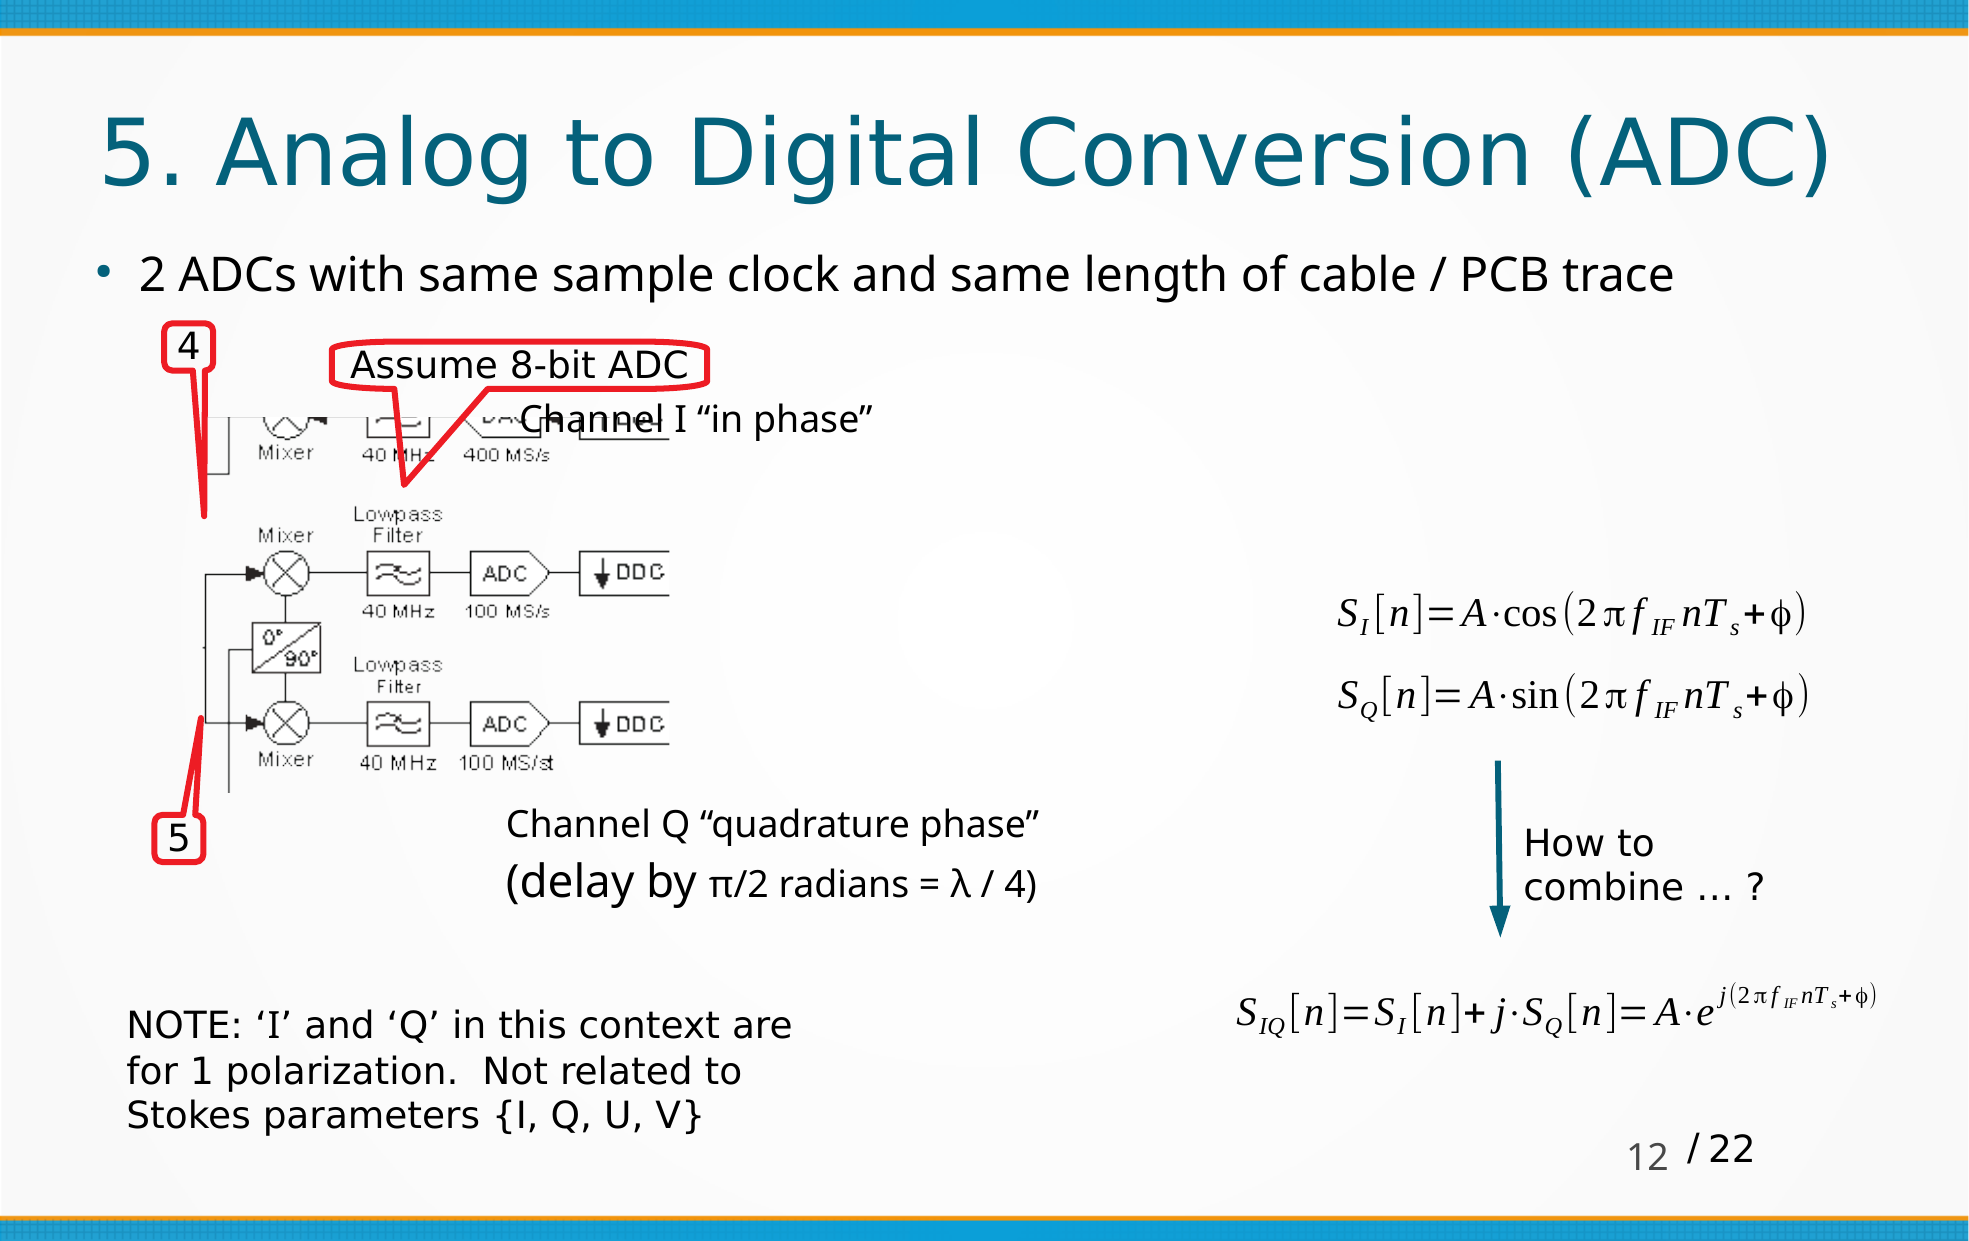

# 5. Analog to Digital Conversion (ADC)
2 ADCs with same sample clock and same length of cable / PCB trace
4
Assume 8-bit ADC
Channel I “in phase”
Channel Q “quadrature phase”
(delay by π/2 radians = λ / 4)
How to combine … ?
5
NOTE: ‘I’ and ‘Q’ in this context are for 1 polarization. Not related to Stokes parameters {I, Q, U, V}
12